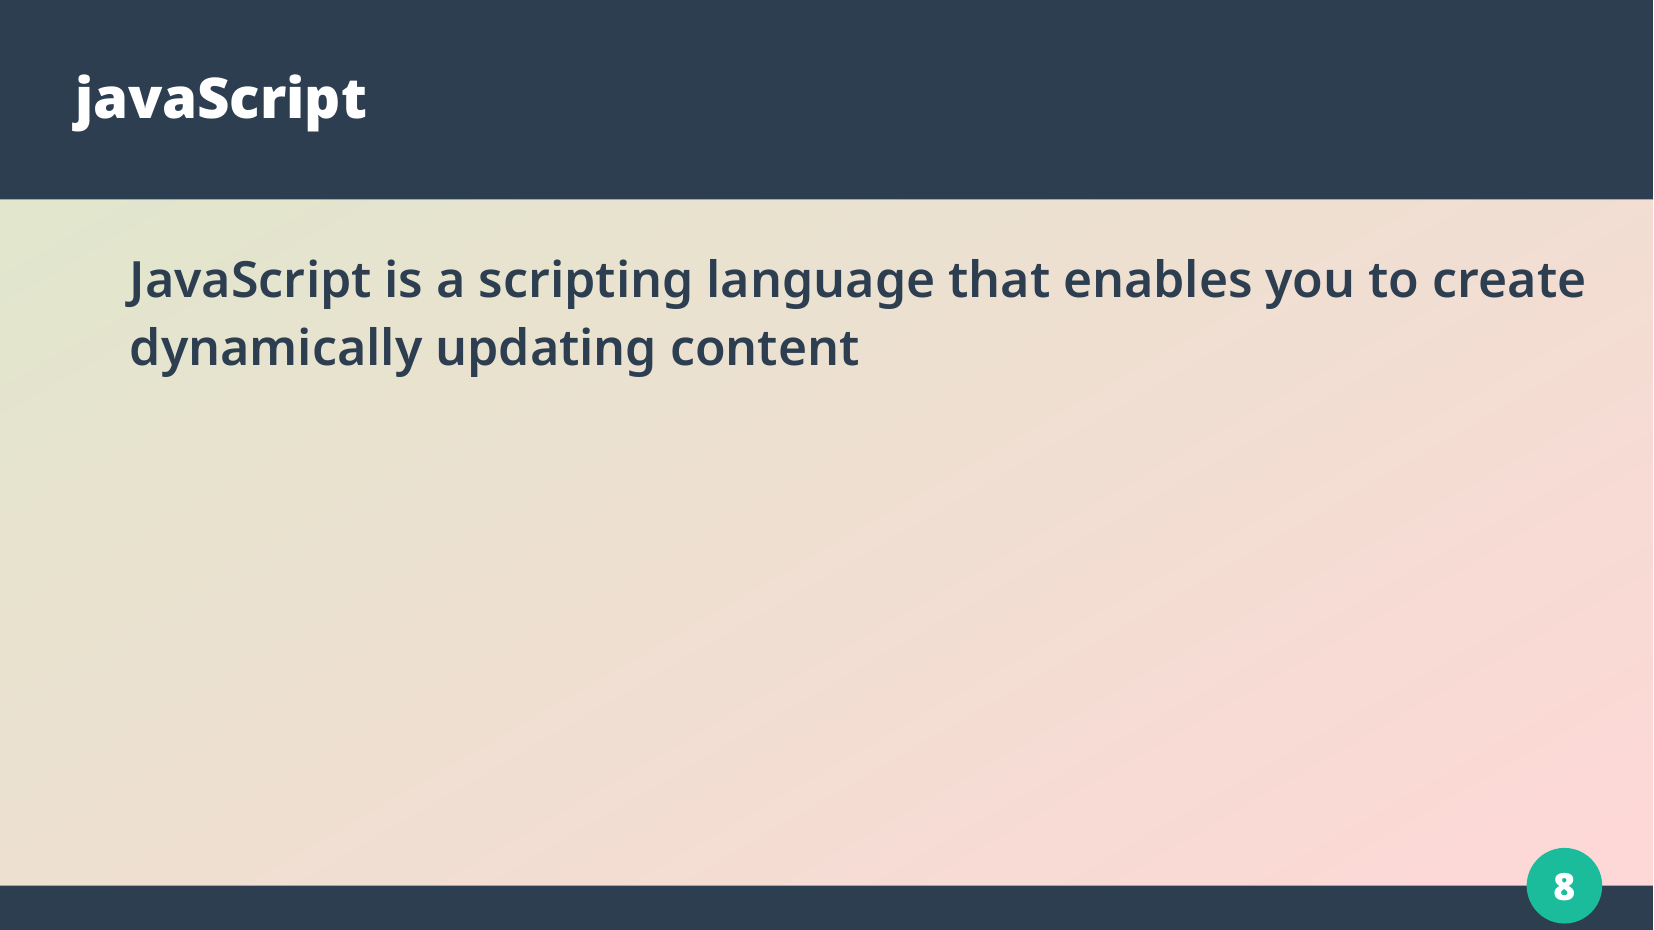

# javaScript
JavaScript is a scripting language that enables you to create dynamically updating content